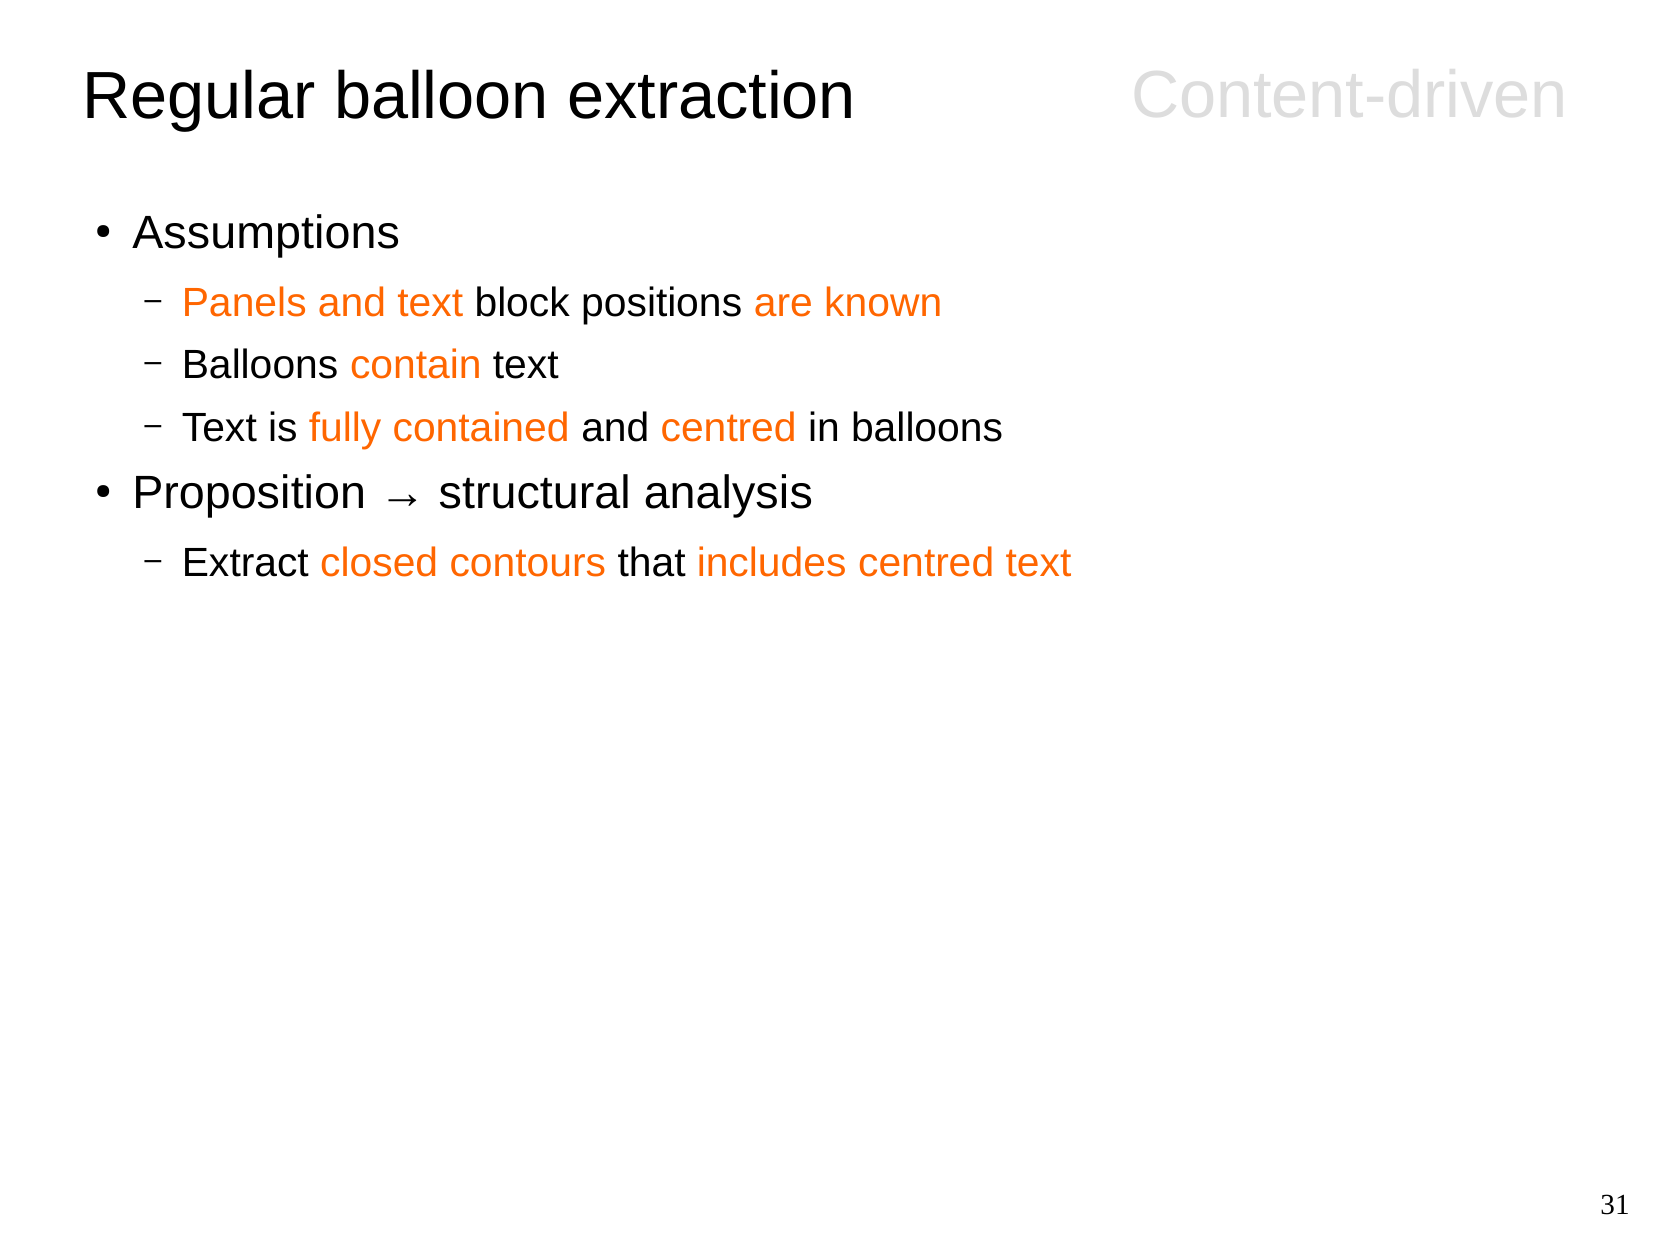

# Regular balloon extraction
Assumptions
Panels and text block positions are known
Balloons contain text
Text is fully contained and centred in balloons
Proposition → structural analysis
Extract closed contours that includes centred text
31